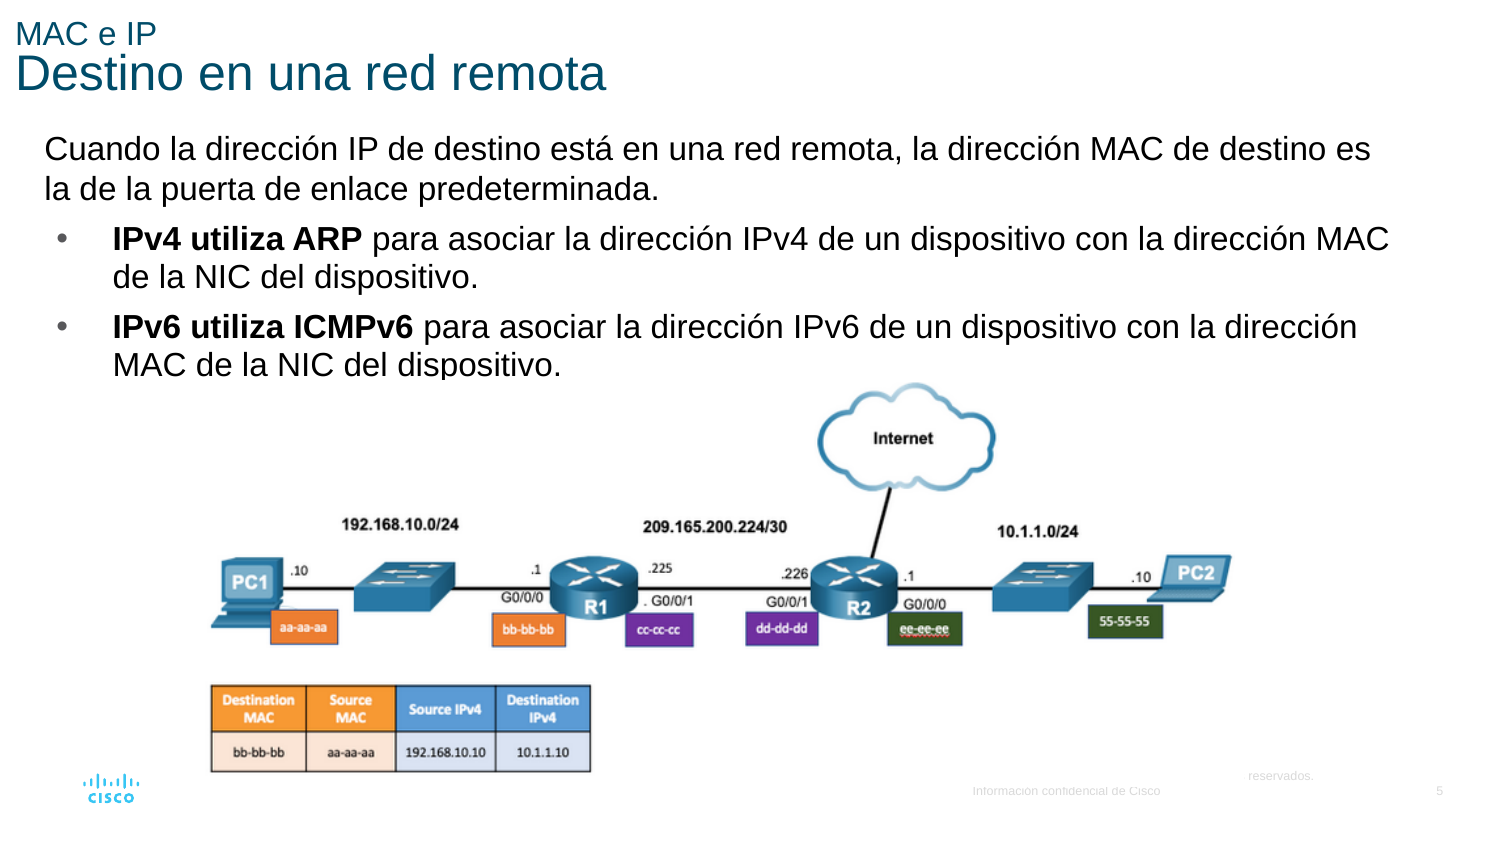

# MAC e IP Destino en una red remota
Cuando la dirección IP de destino está en una red remota, la dirección MAC de destino es la de la puerta de enlace predeterminada.
IPv4 utiliza ARP para asociar la dirección IPv4 de un dispositivo con la dirección MAC de la NIC del dispositivo.
IPv6 utiliza ICMPv6 para asociar la dirección IPv6 de un dispositivo con la dirección MAC de la NIC del dispositivo.